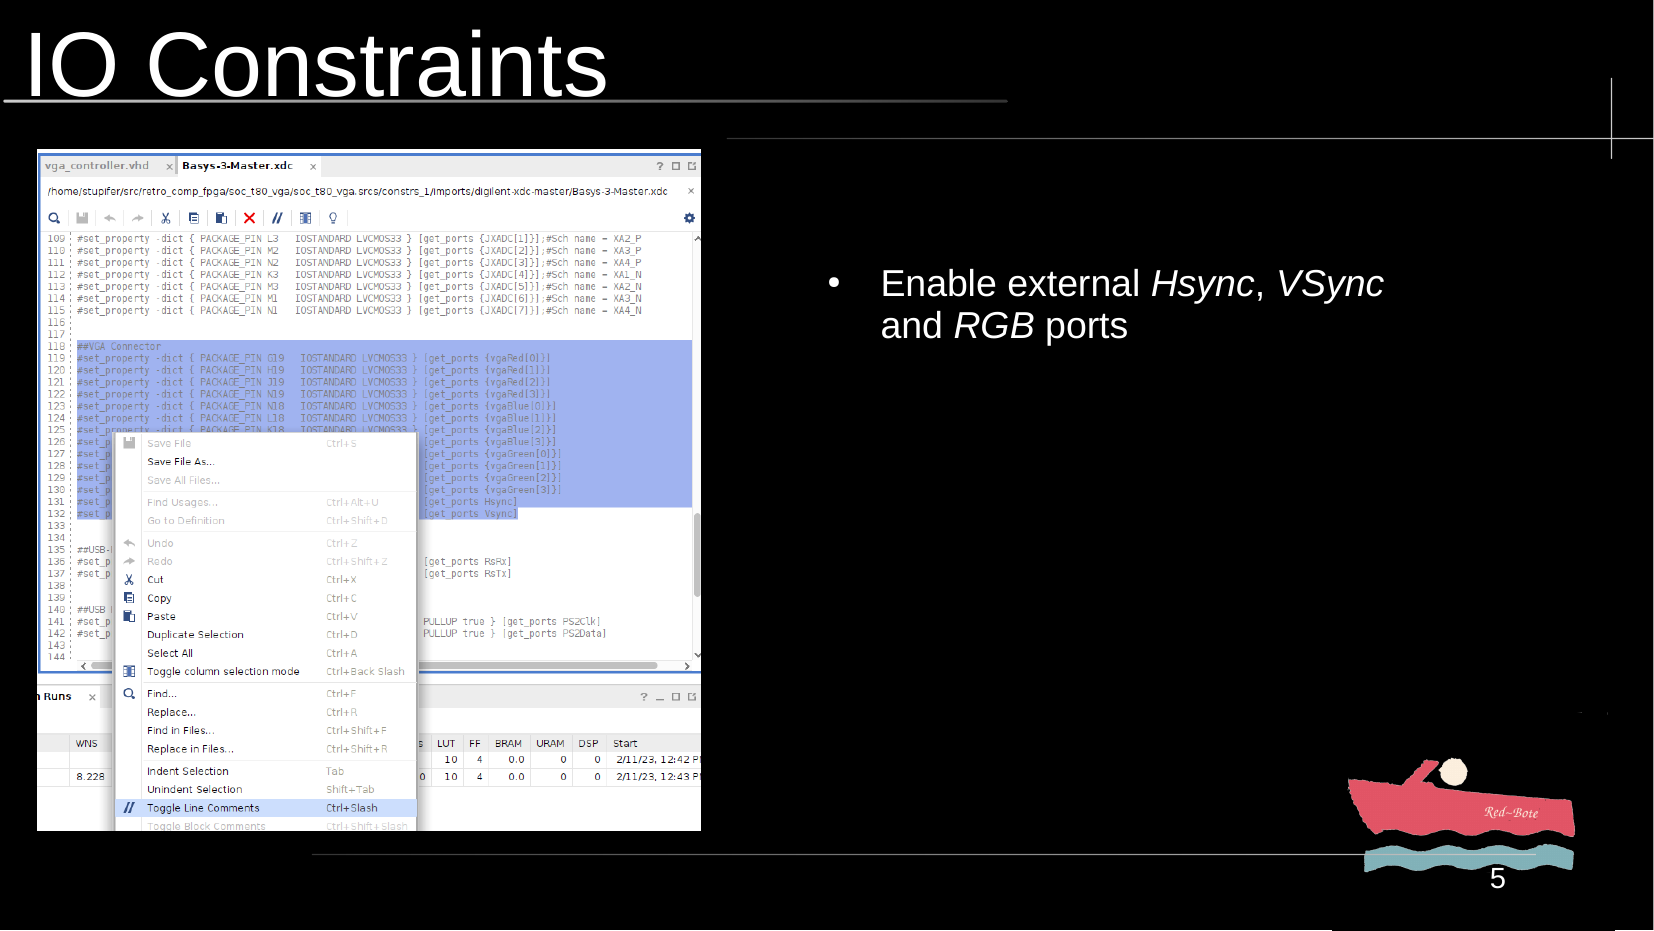

# IO Constraints
Enable external Hsync, VSync and RGB ports
5